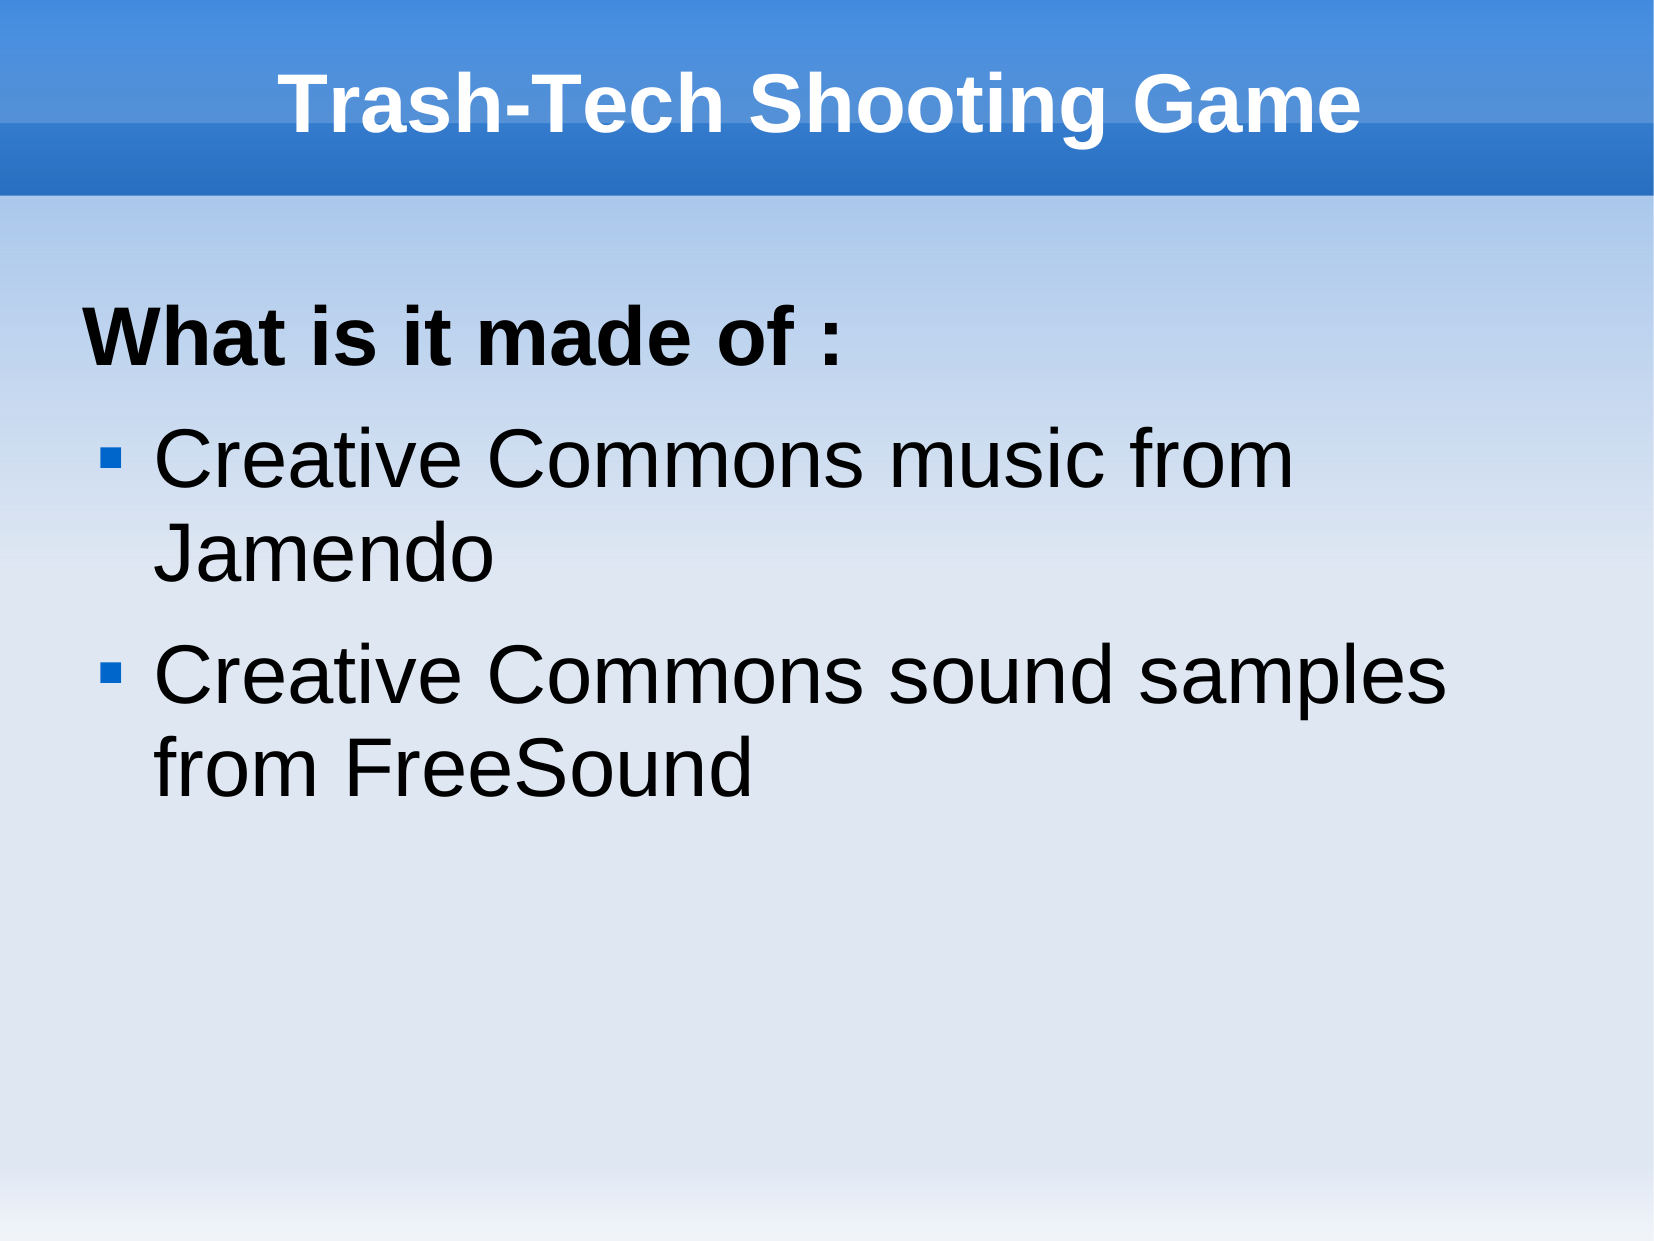

# Trash-Tech Shooting Game
What is it made of :
Creative Commons music from Jamendo
Creative Commons sound samples from FreeSound